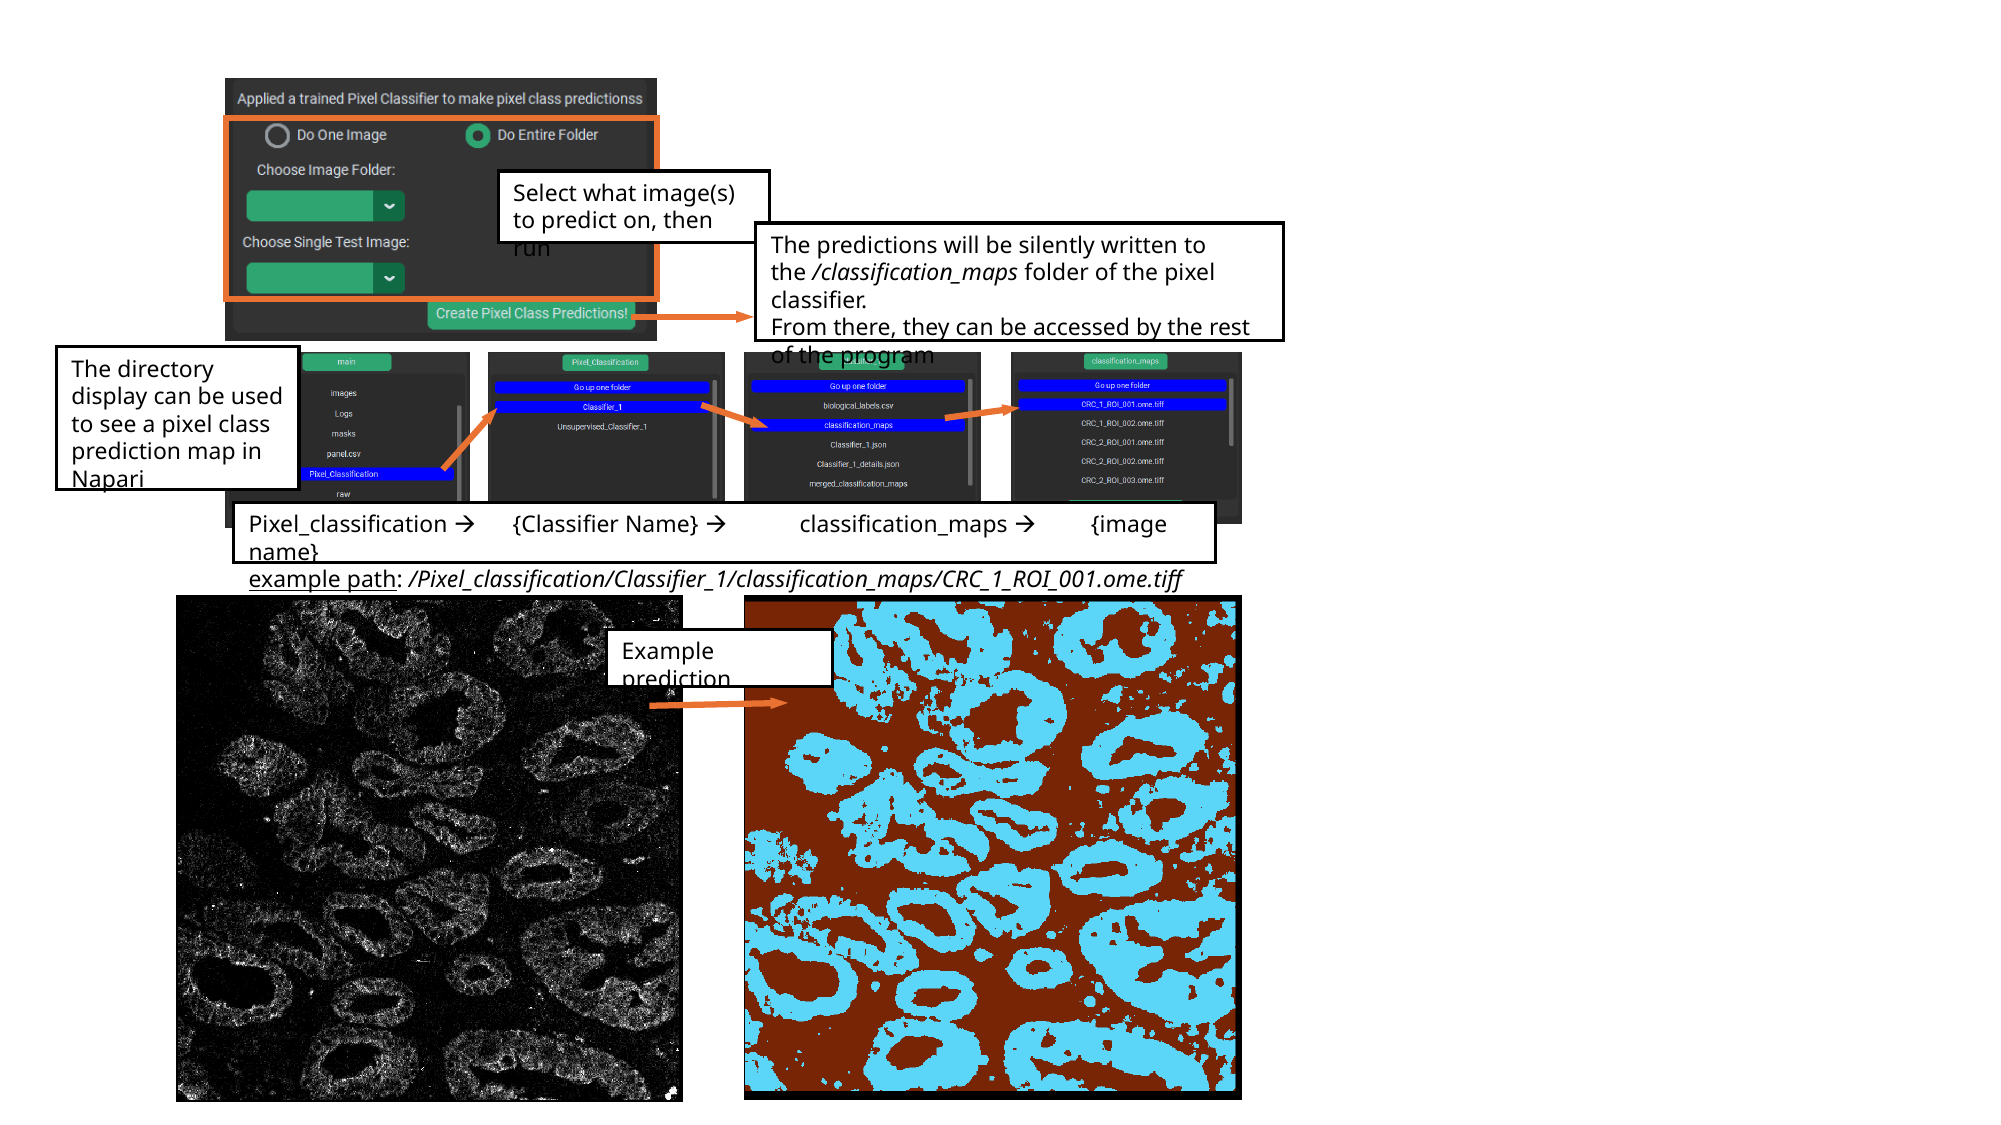

Select what image(s) to predict on, then run
The predictions will be silently written to the /classification_maps folder of the pixel classifier.
From there, they can be accessed by the rest of the program
The directory display can be used to see a pixel class prediction map in Napari
Pixel_classification  {Classifier Name}  classification_maps  {image name}
example path: /Pixel_classification/Classifier_1/classification_maps/CRC_1_ROI_001.ome.tiff
Example prediction